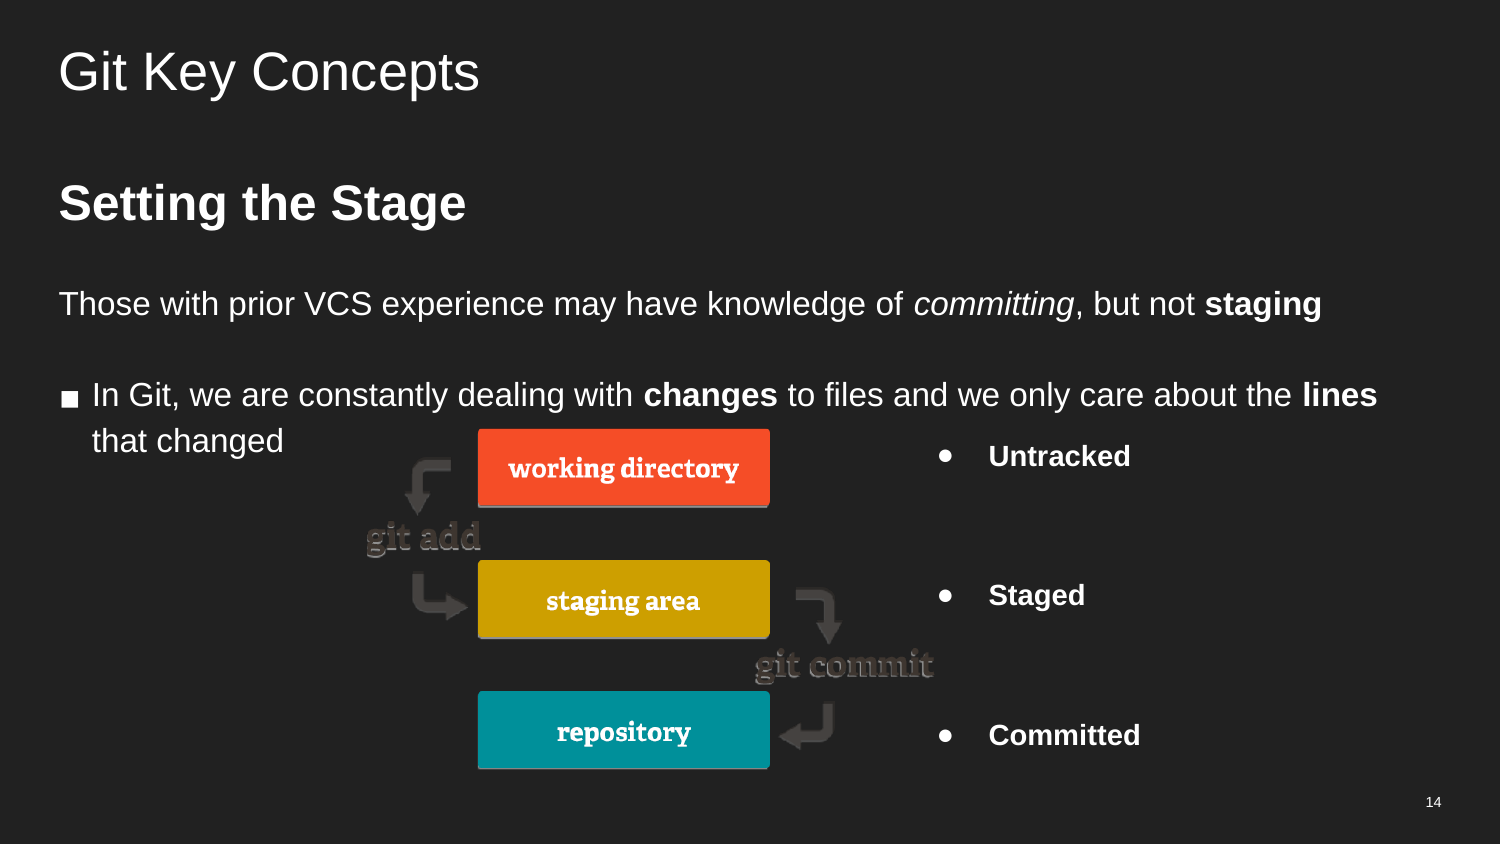

Git Key Concepts
# Setting the Stage
Those with prior VCS experience may have knowledge of committing, but not staging
In Git, we are constantly dealing with changes to files and we only care about the lines that changed
Untracked
Staged
Committed